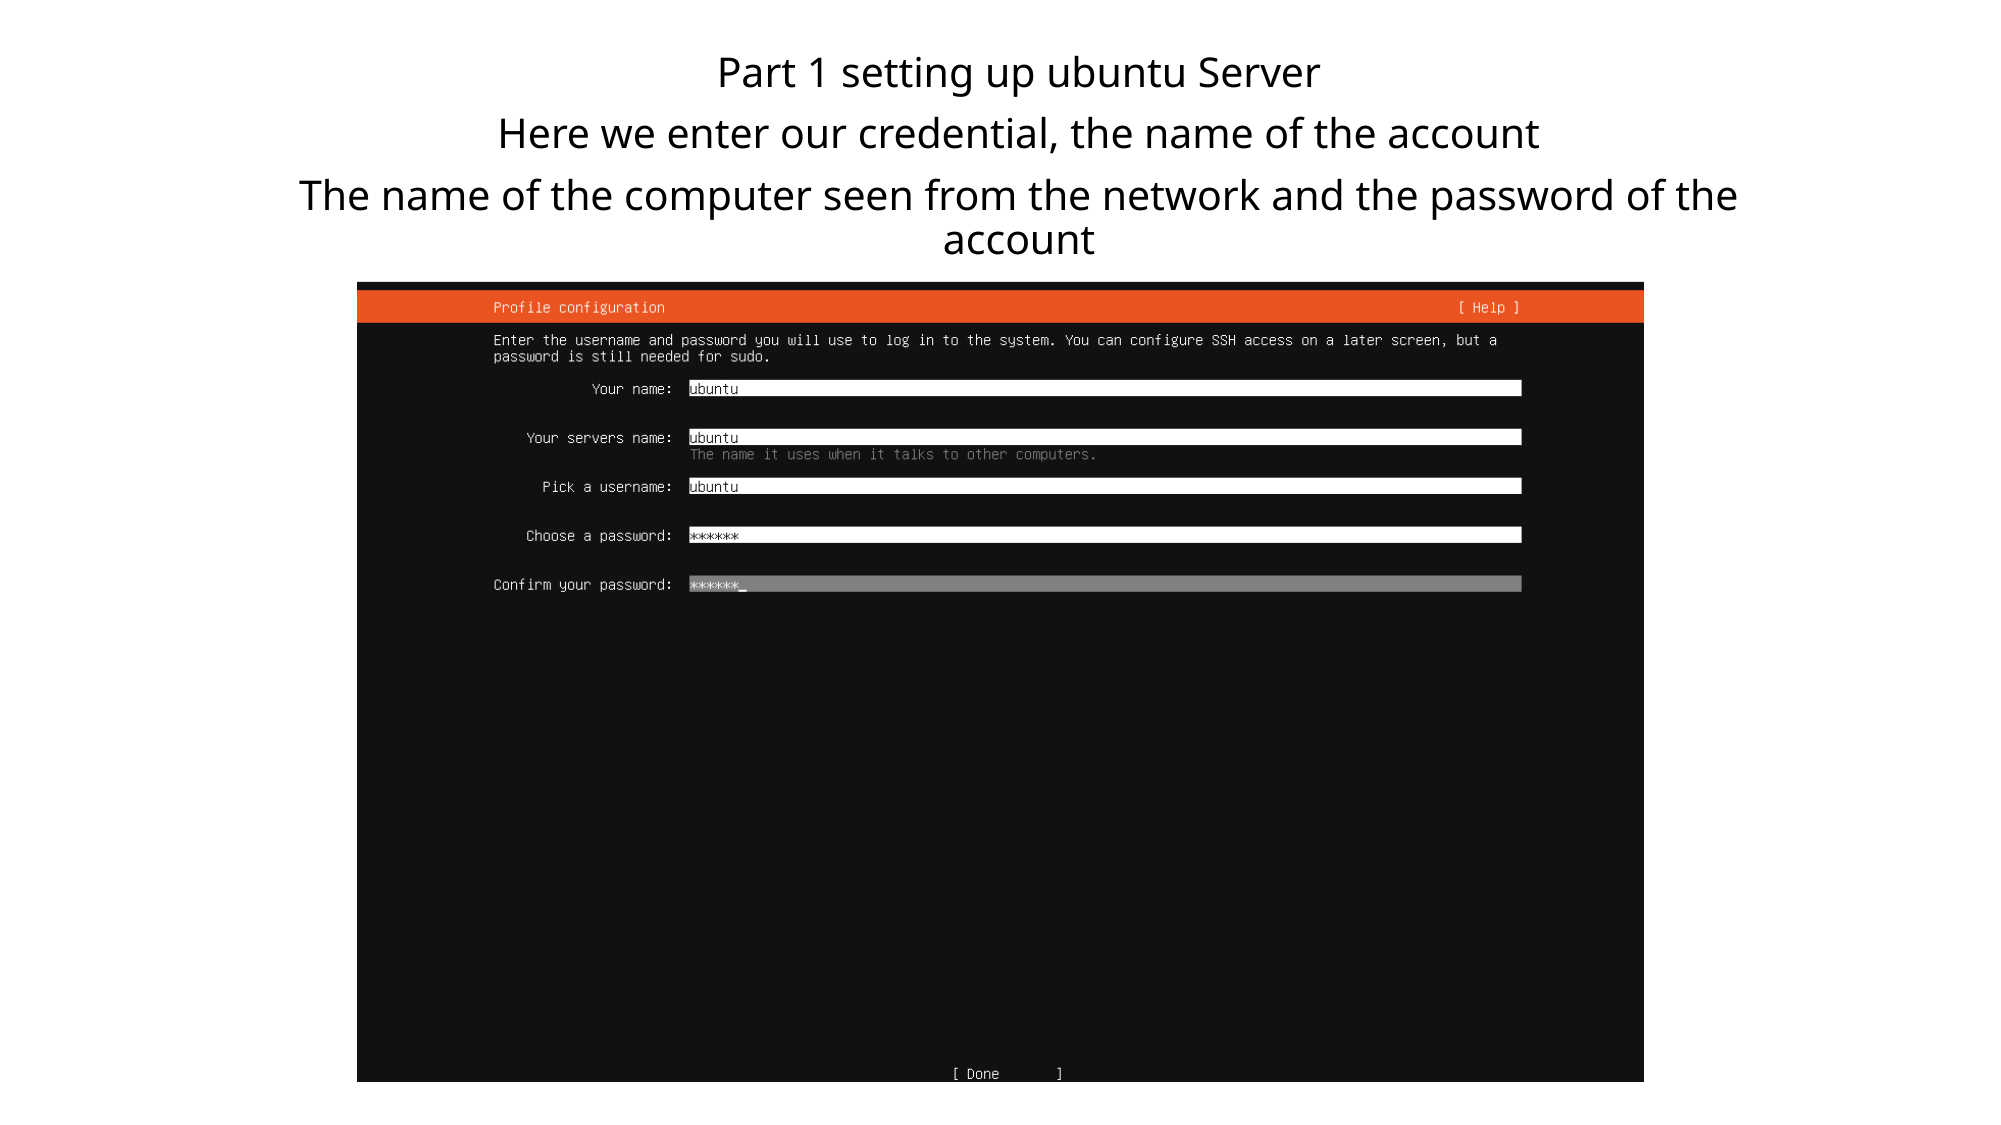

# Part 1 setting up ubuntu Server
Here we enter our credential, the name of the account
The name of the computer seen from the network and the password of the account